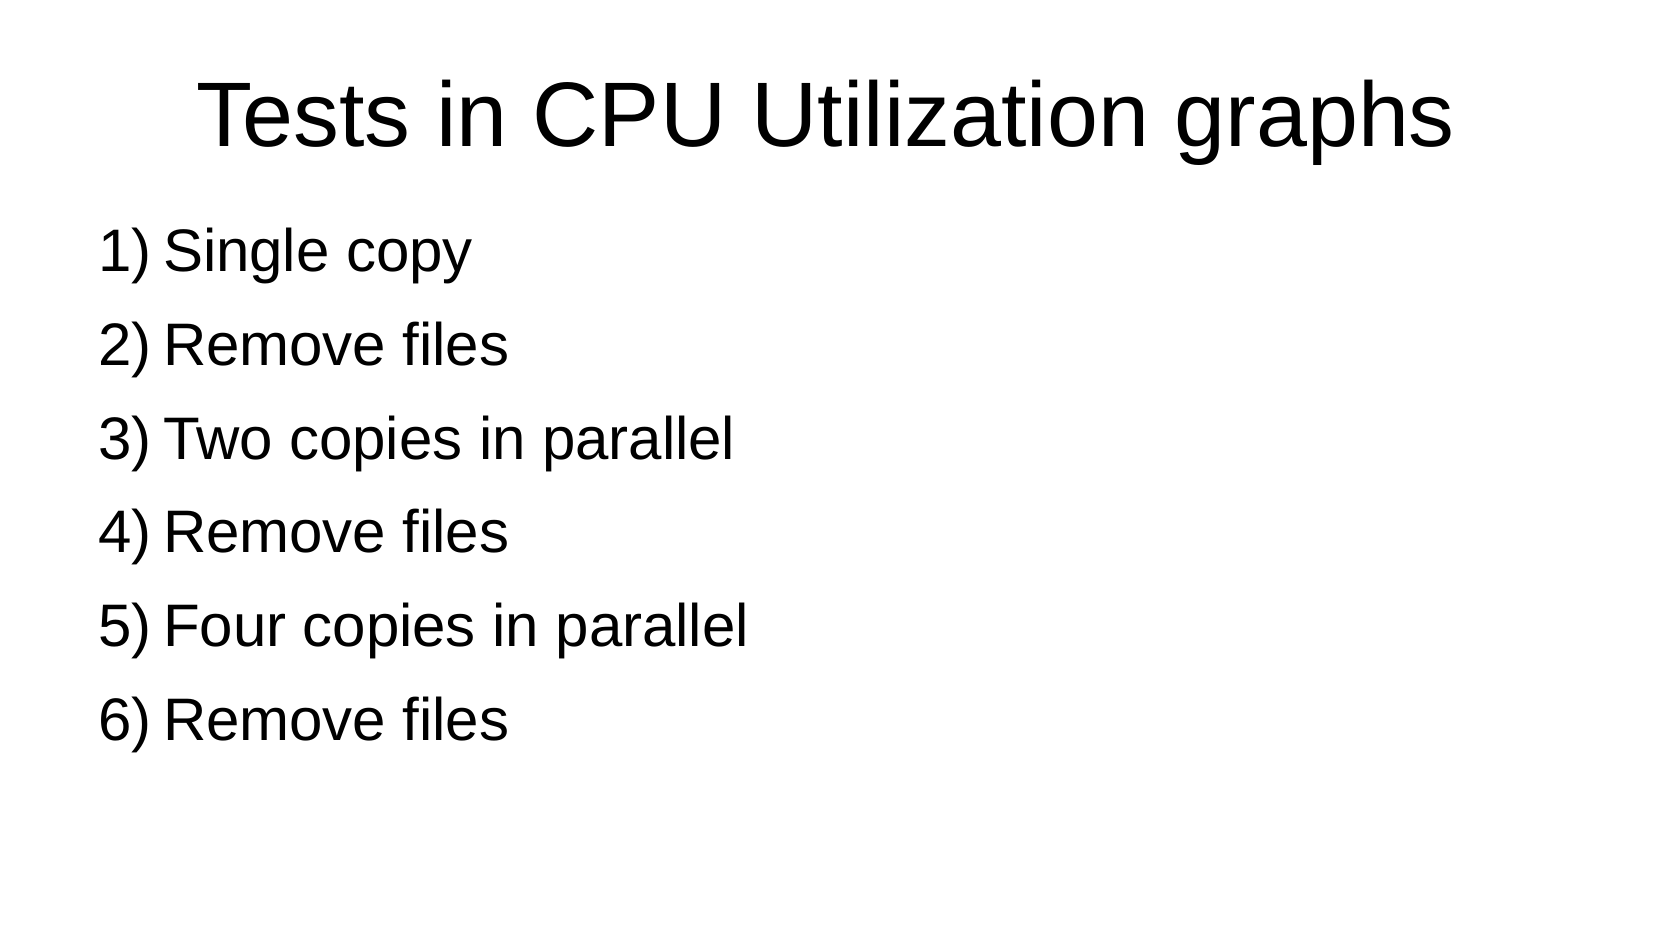

# Tests in CPU Utilization graphs
 Single copy
 Remove files
 Two copies in parallel
 Remove files
 Four copies in parallel
 Remove files